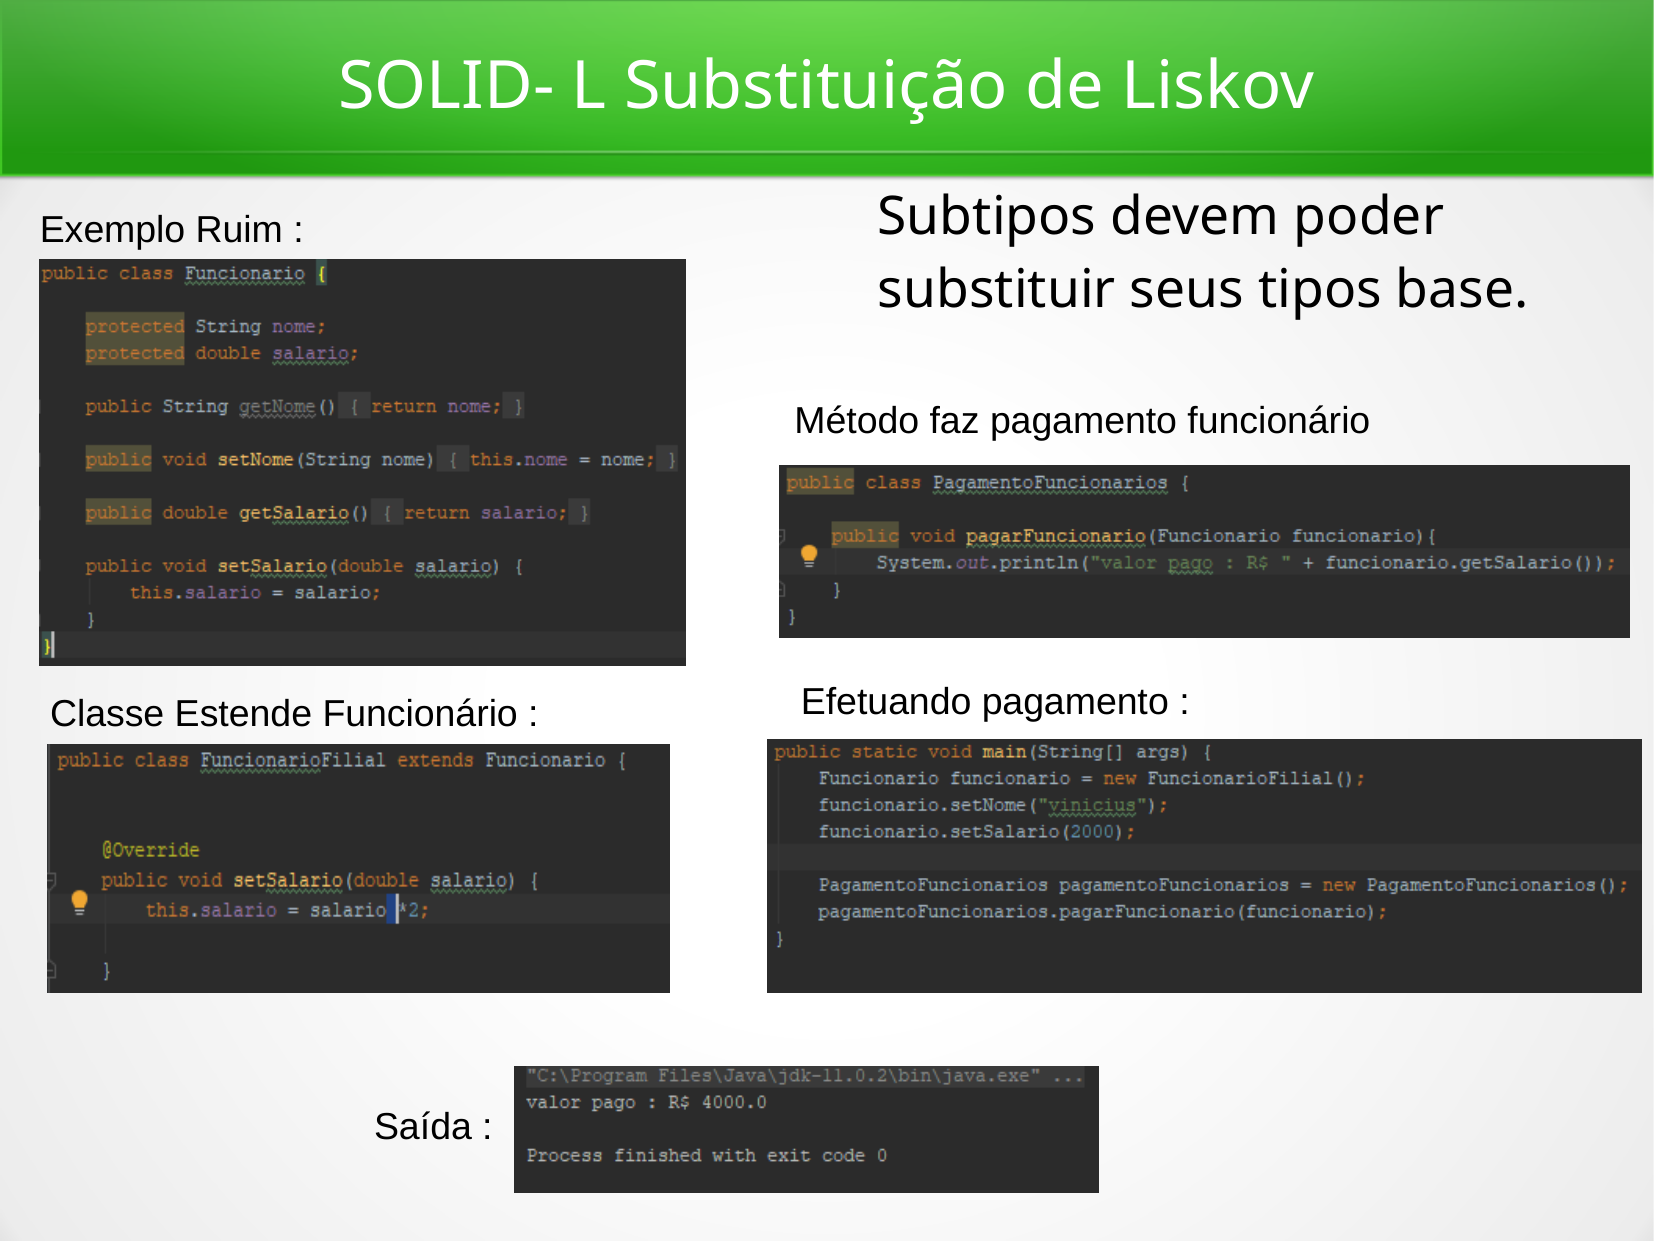

# SOLID- L Substituição de Liskov
Subtipos devem poder substituir seus tipos base.
Exemplo Ruim :
Método faz pagamento funcionário
Efetuando pagamento :
Classe Estende Funcionário :
Saída :